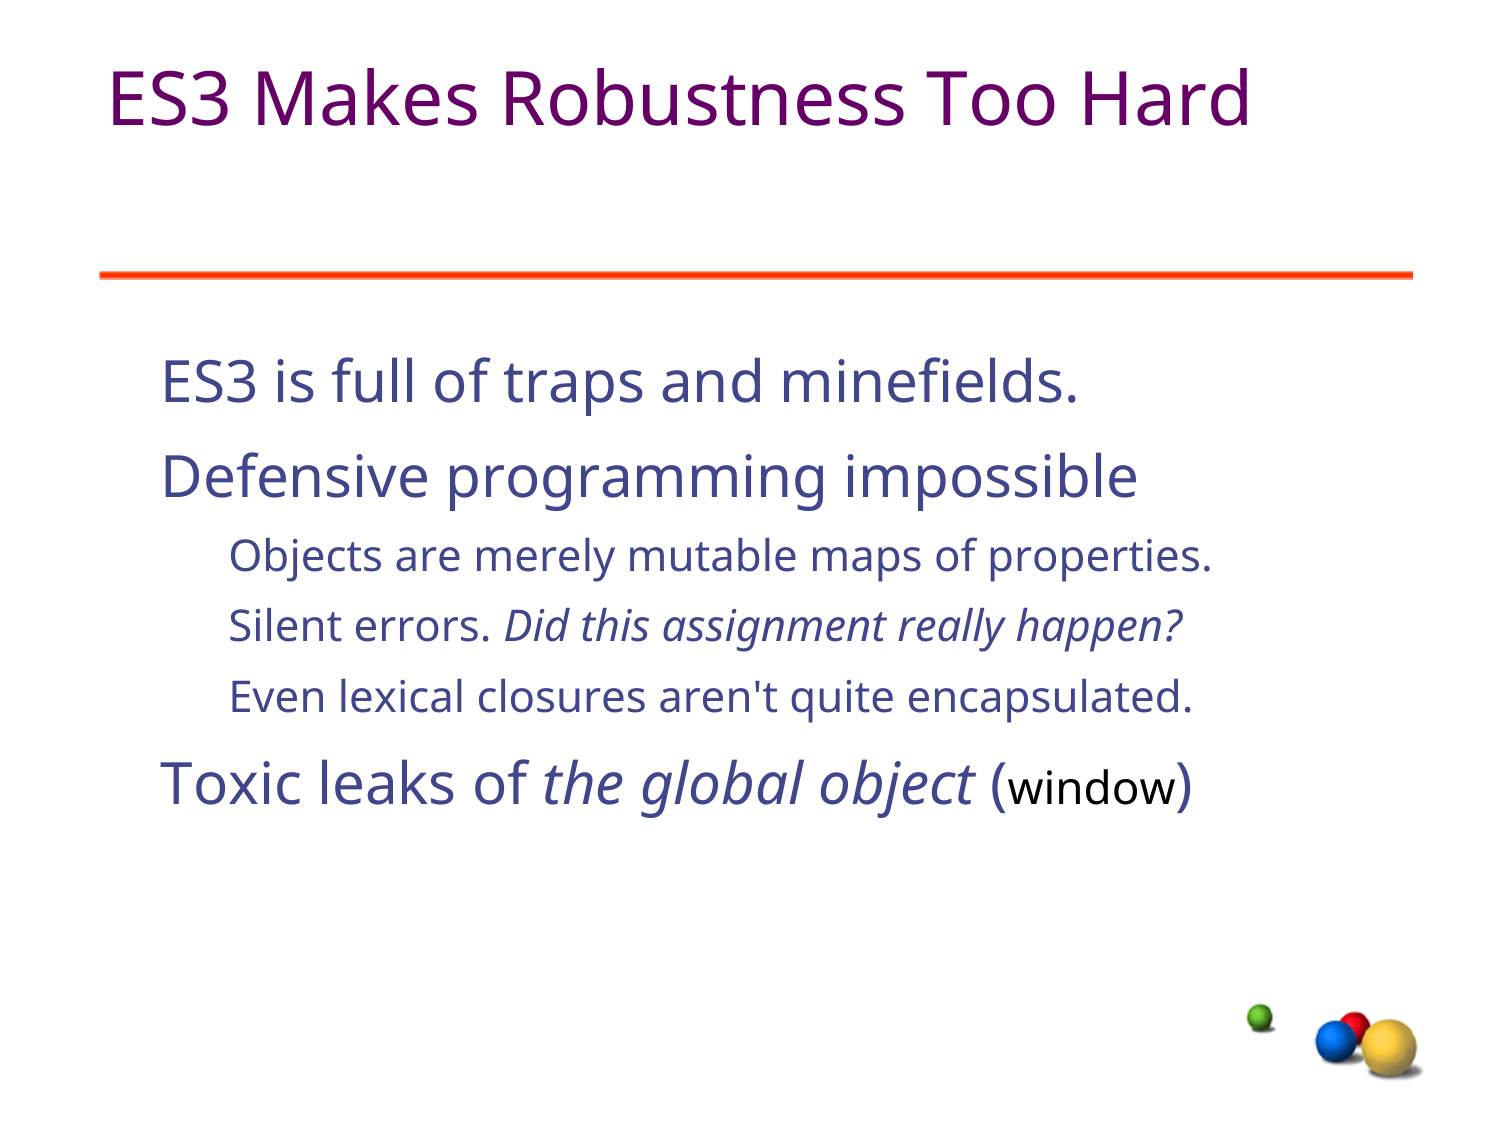

# ES3 Makes Robustness Too Hard
ES3 is full of traps and minefields.
Defensive programming impossible
Objects are merely mutable maps of properties.
Silent errors. Did this assignment really happen?
Even lexical closures aren't quite encapsulated.
Toxic leaks of the global object (window)